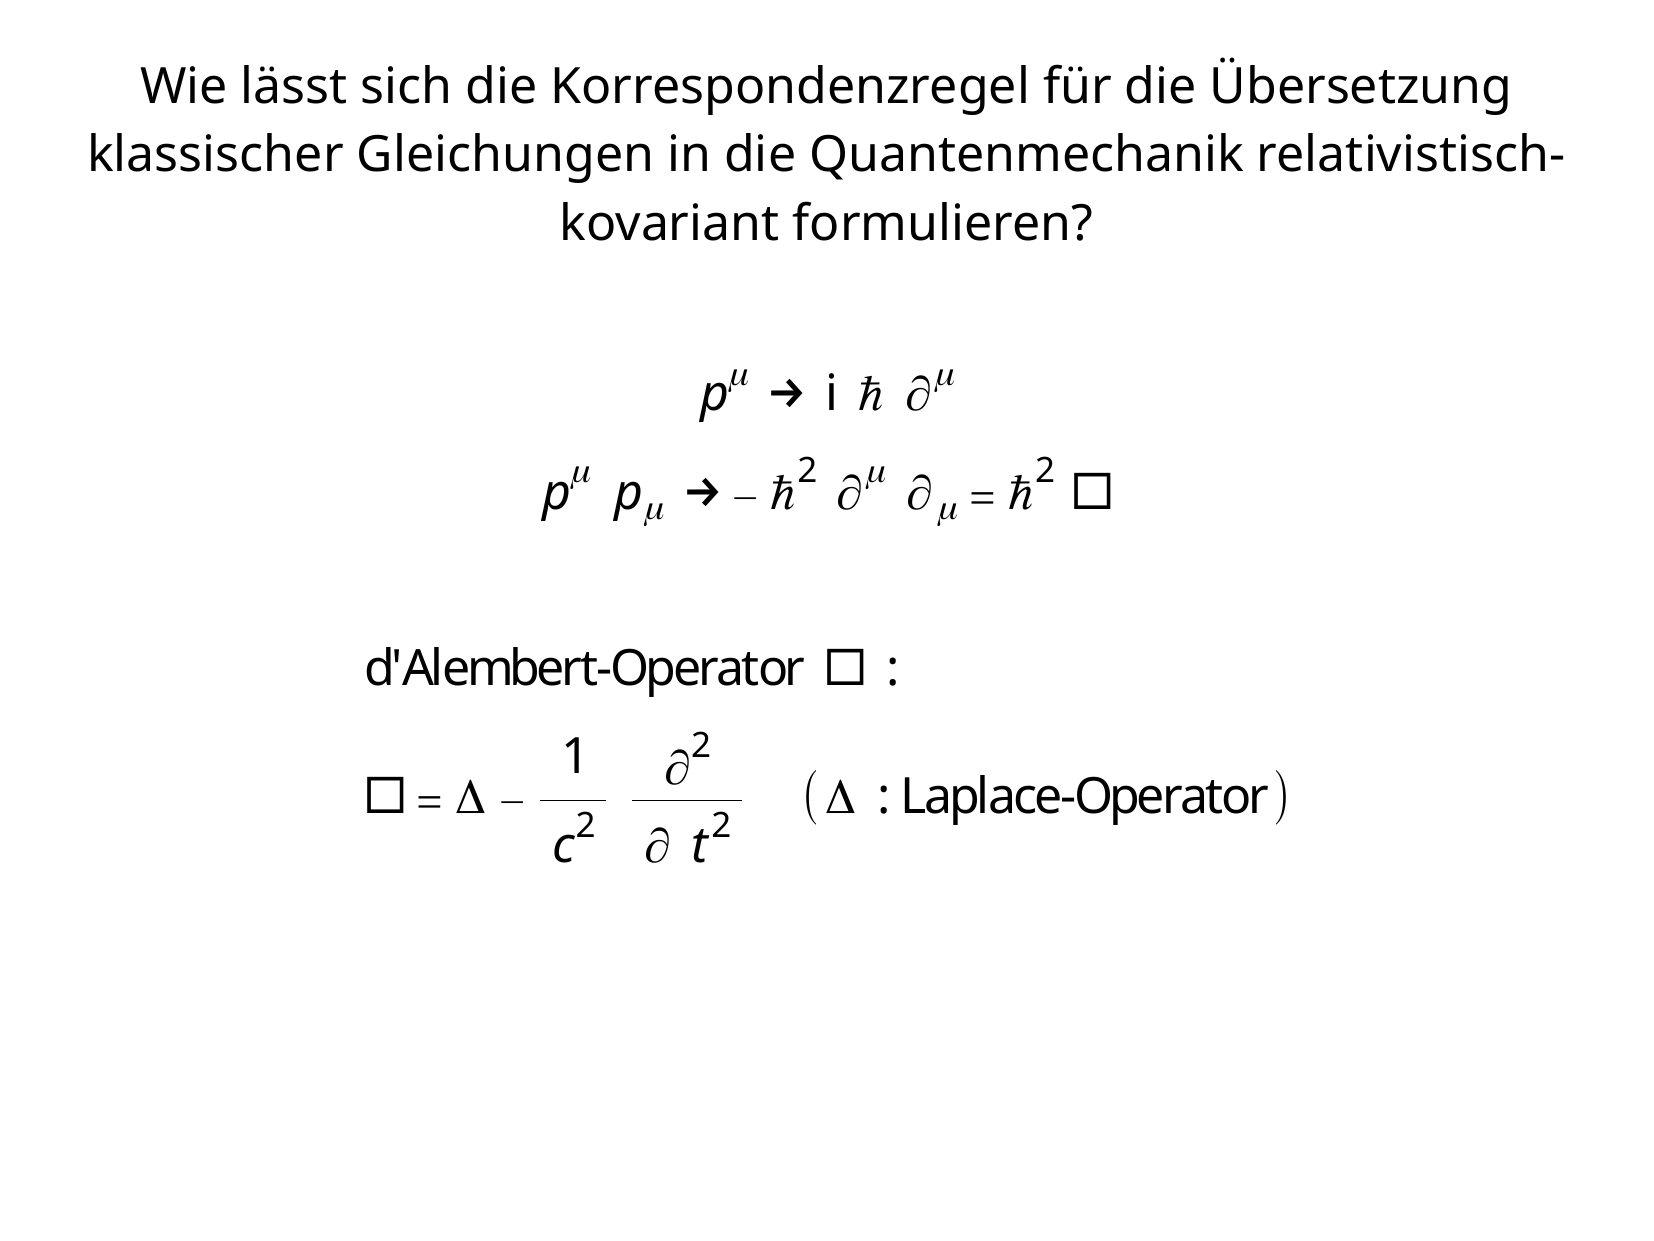

# Wie lässt sich die Korrespondenzregel für die Übersetzung klassischer Gleichungen in die Quantenmechanik relativistisch-kovariant formulieren?